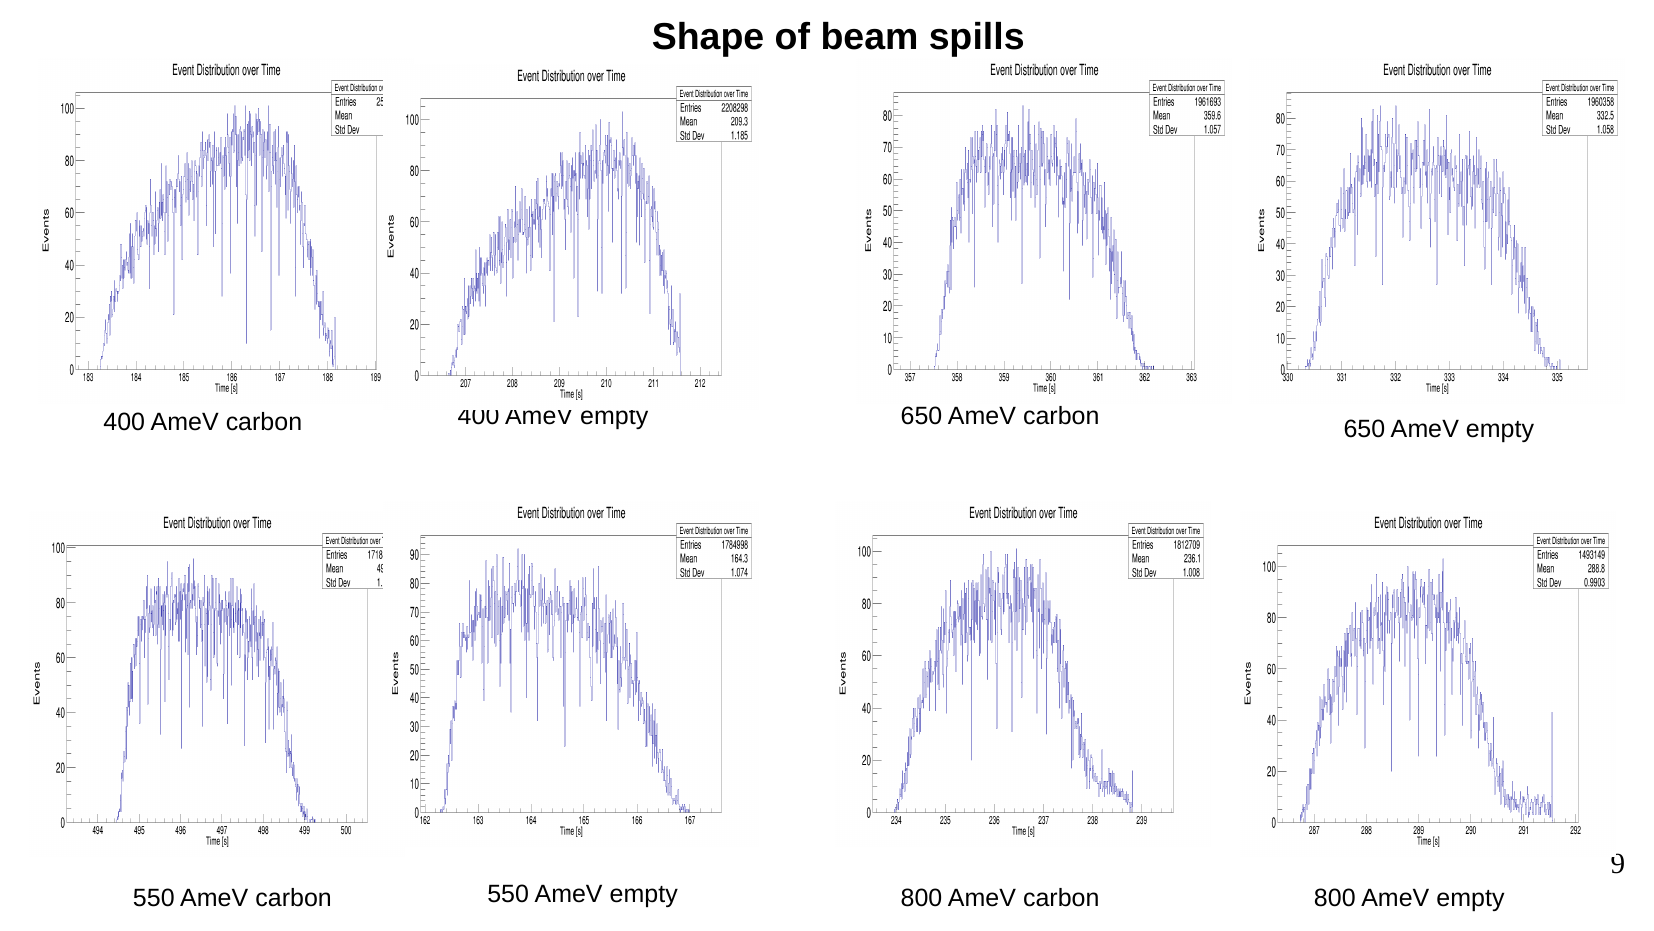

Shape of beam spills
400 AmeV empty
650 AmeV carbon
400 AmeV carbon
650 AmeV empty
9
550 AmeV empty
550 AmeV carbon
800 AmeV carbon
800 AmeV empty